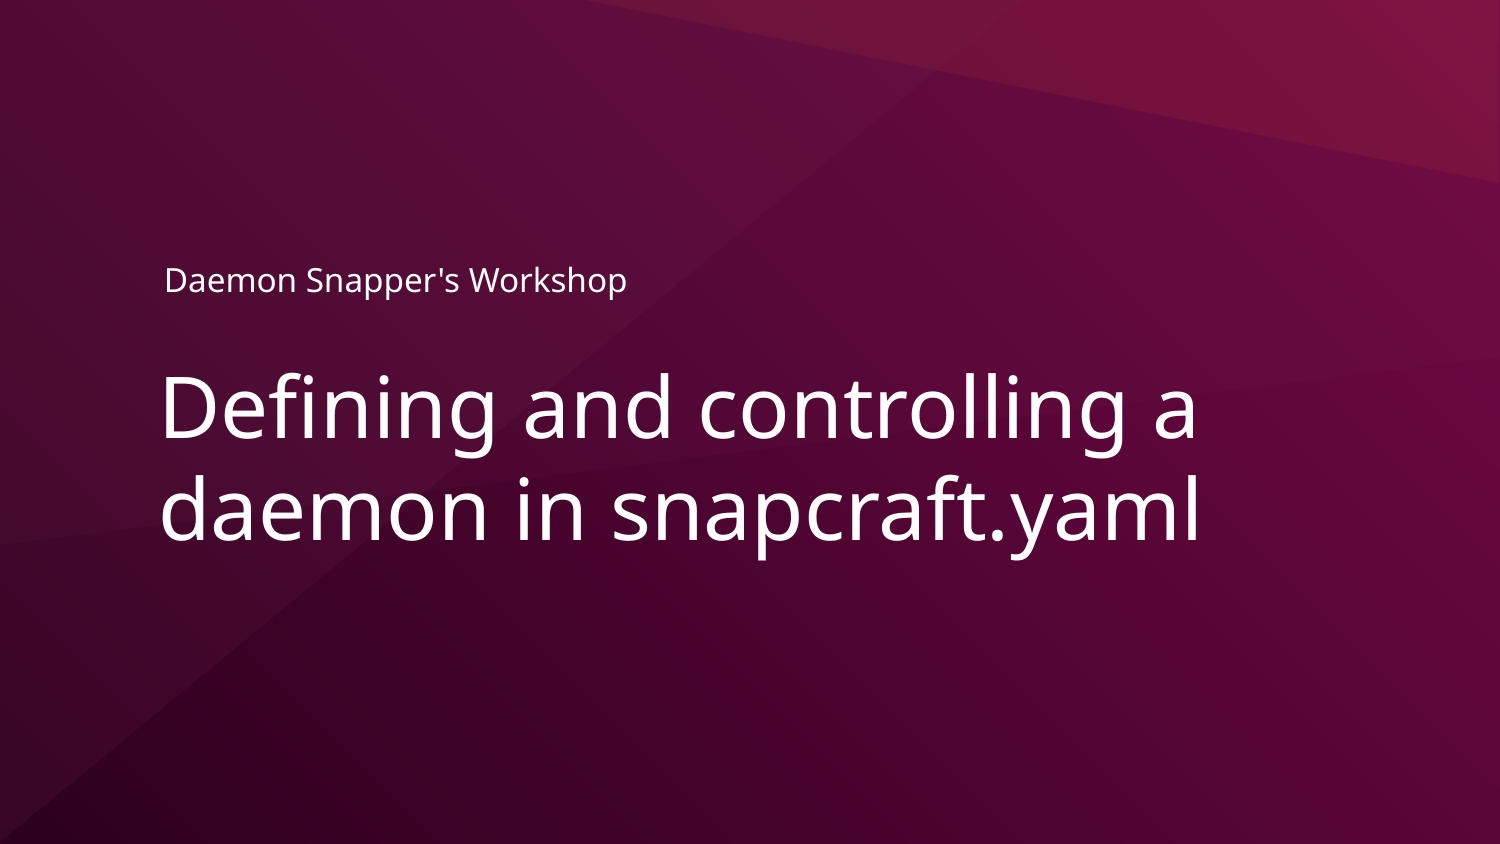

Daemon Snapper's Workshop
# Defining and controlling a daemon in snapcraft.yaml